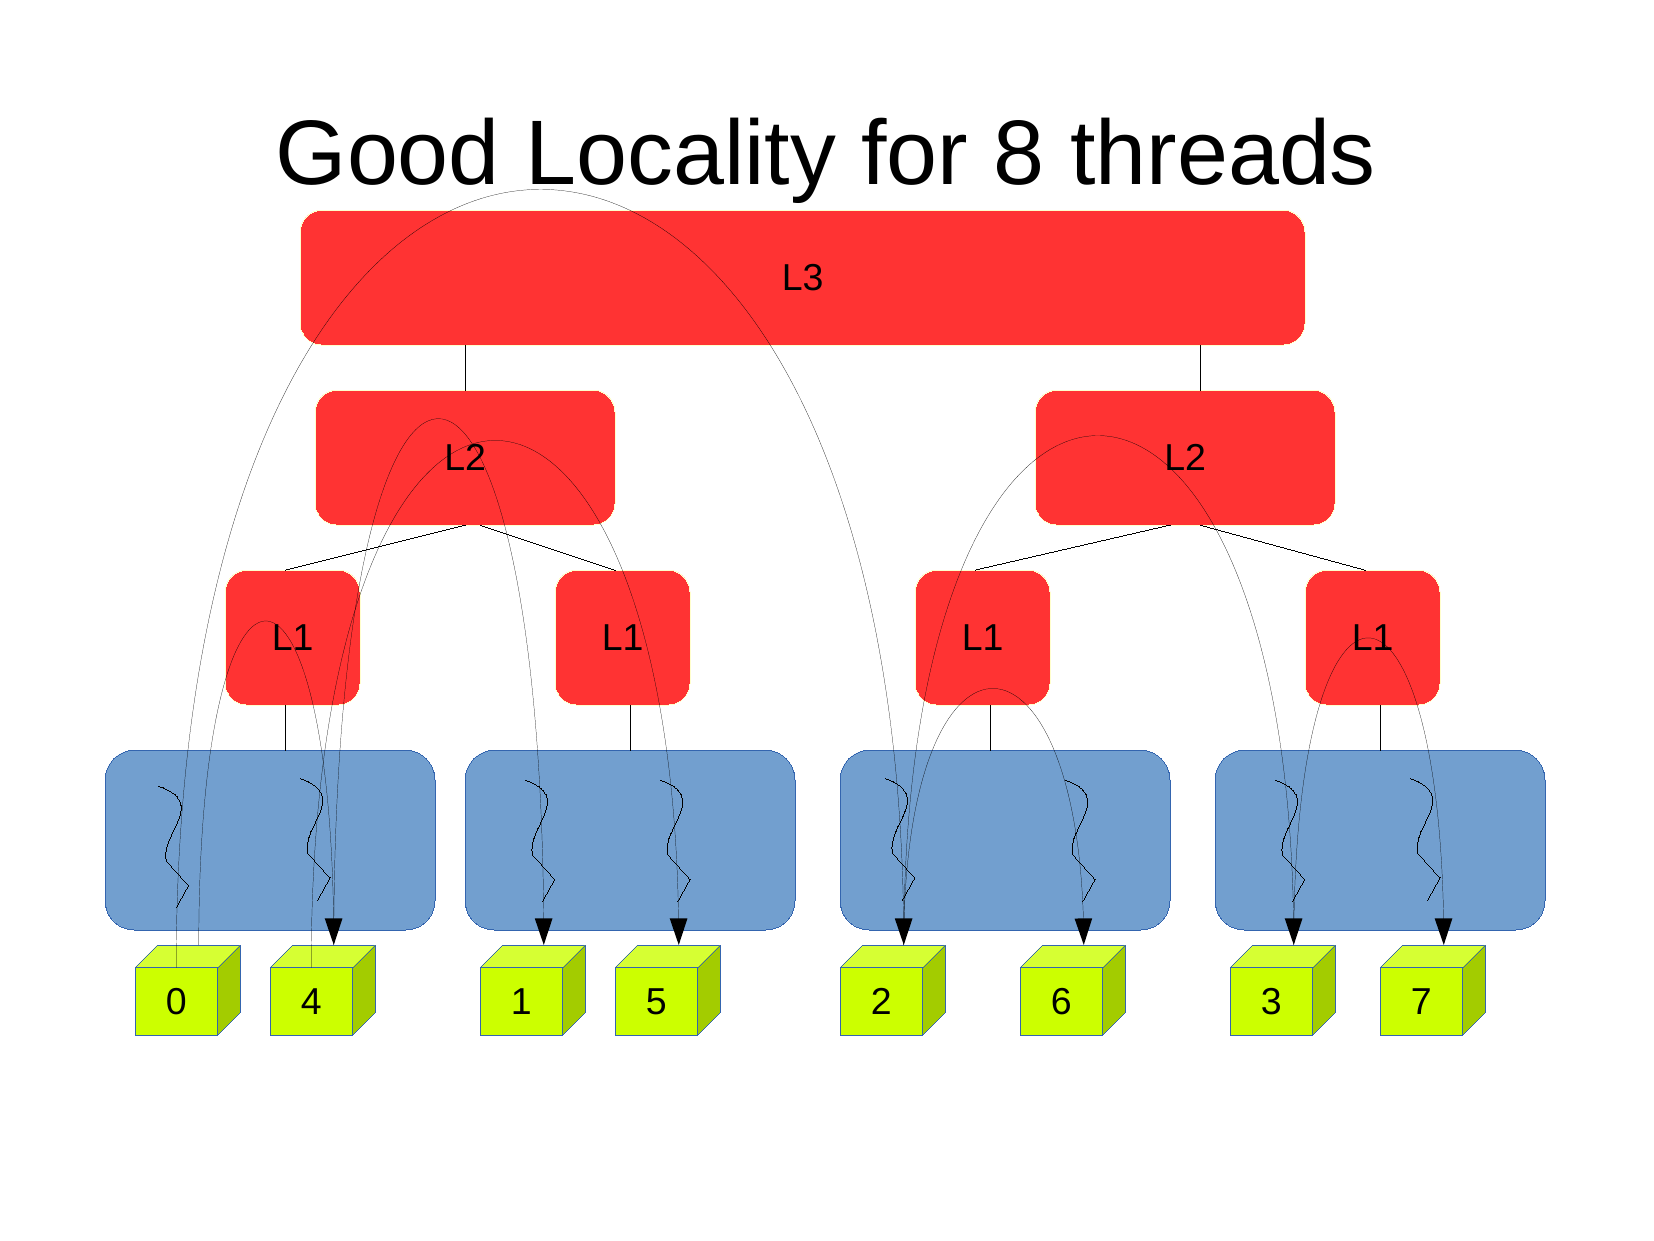

# Good Locality for 8 threads
L3
L2
L2
L1
L1
L1
L1
0
4
1
5
2
6
3
7